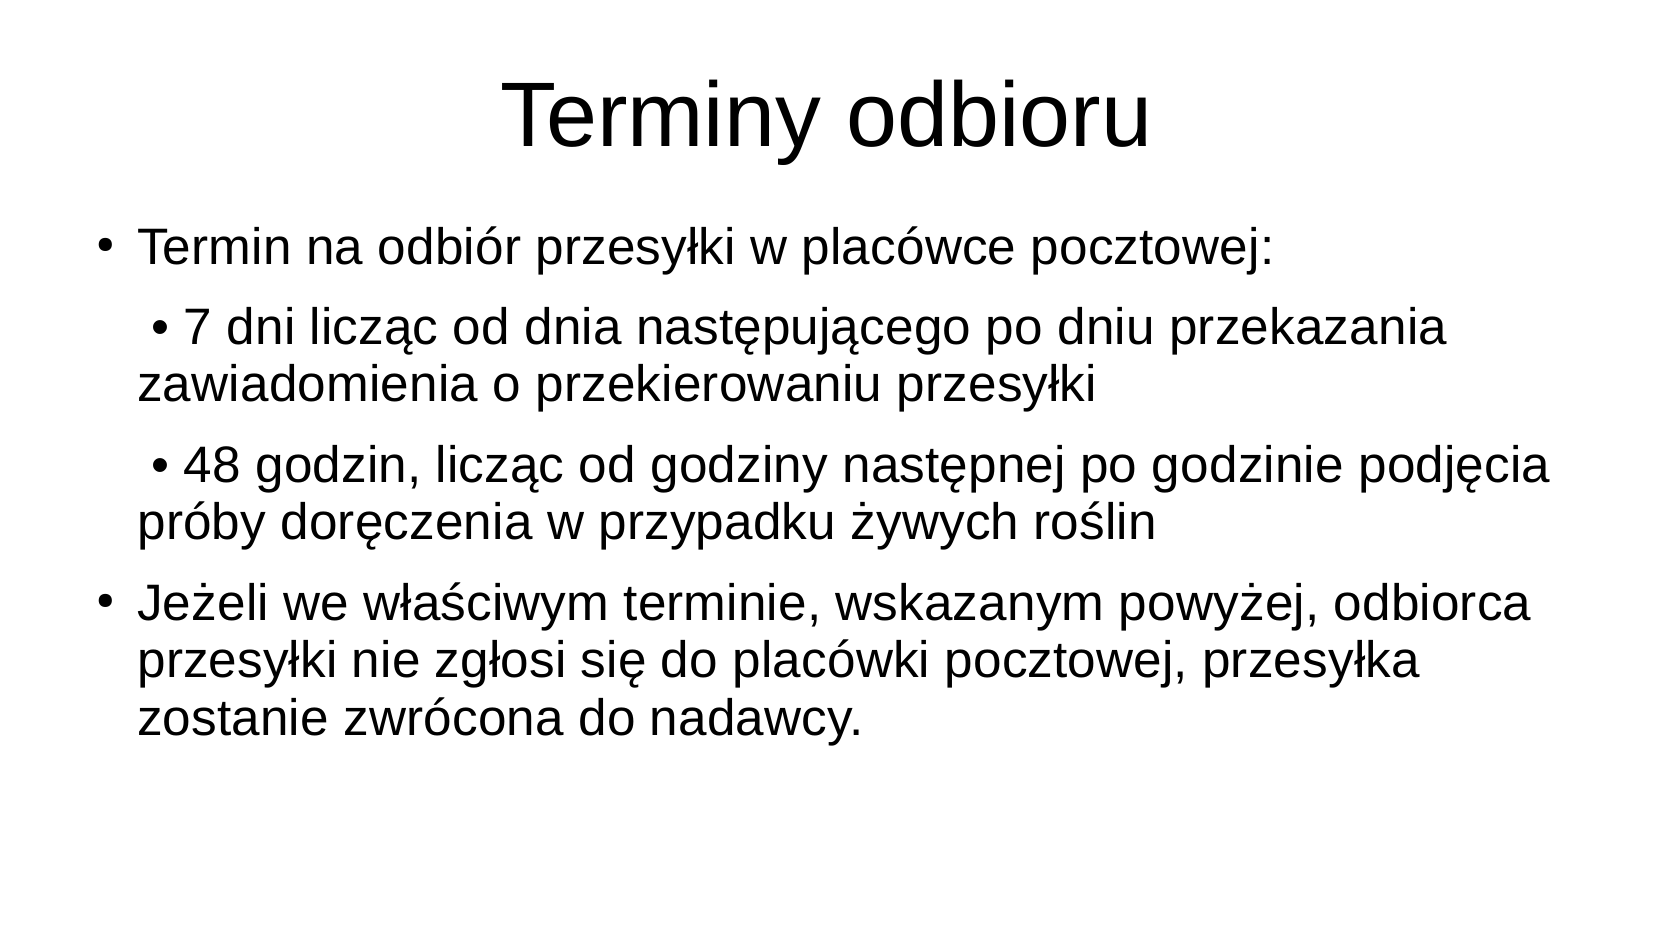

# Terminy odbioru
Termin na odbiór przesyłki w placówce pocztowej:
 • 7 dni licząc od dnia następującego po dniu przekazania zawiadomienia o przekierowaniu przesyłki
 • 48 godzin, licząc od godziny następnej po godzinie podjęcia próby doręczenia w przypadku żywych roślin
Jeżeli we właściwym terminie, wskazanym powyżej, odbiorca przesyłki nie zgłosi się do placówki pocztowej, przesyłka zostanie zwrócona do nadawcy.